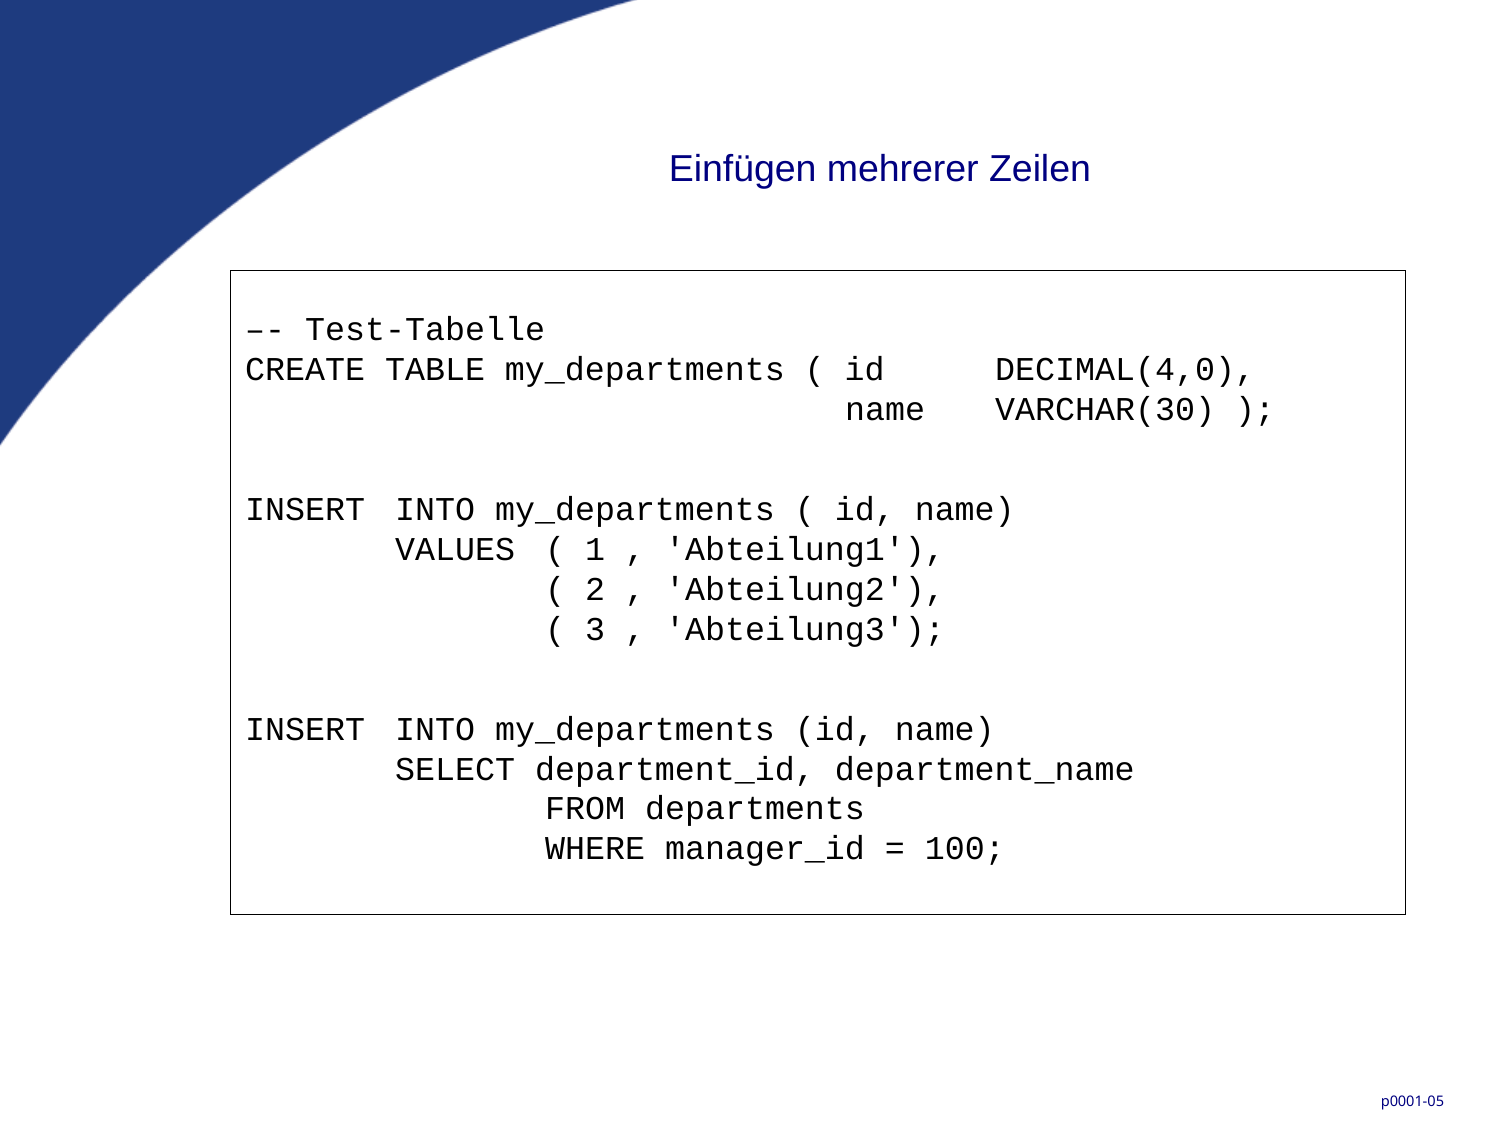

# Einfügen mehrerer Zeilen
–- Test-Tabelle
CREATE TABLE my_departments ( id	DECIMAL(4,0),
 name	VARCHAR(30) );
INSERT 	INTO my_departments ( id, name)
	VALUES	( 1 , 'Abteilung1'),
		( 2 , 'Abteilung2'),
		( 3 , 'Abteilung3');
INSERT 	INTO my_departments (id, name)
	SELECT department_id, department_name
		FROM departments
		WHERE manager_id = 100;